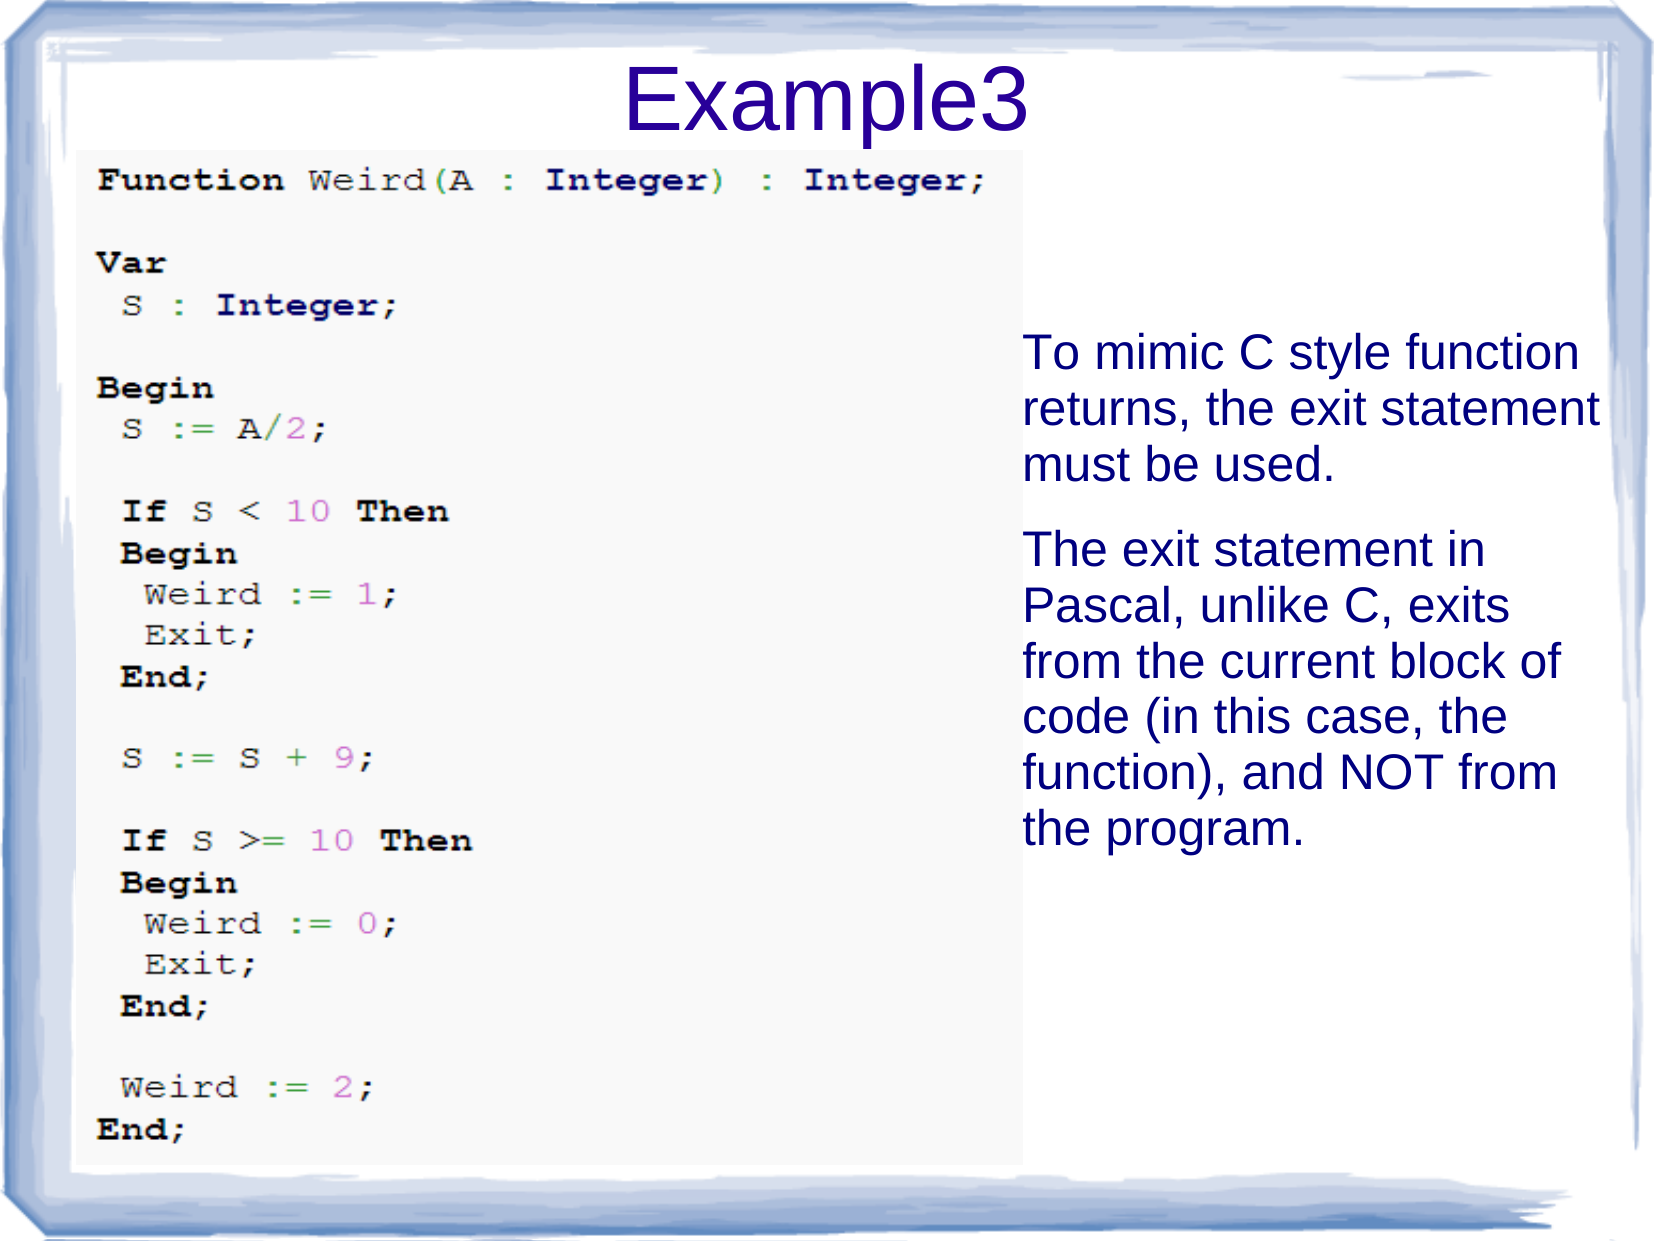

# Example3
To mimic C style function returns, the exit statement must be used.
The exit statement in Pascal, unlike C, exits from the current block of code (in this case, the function), and NOT from the program.